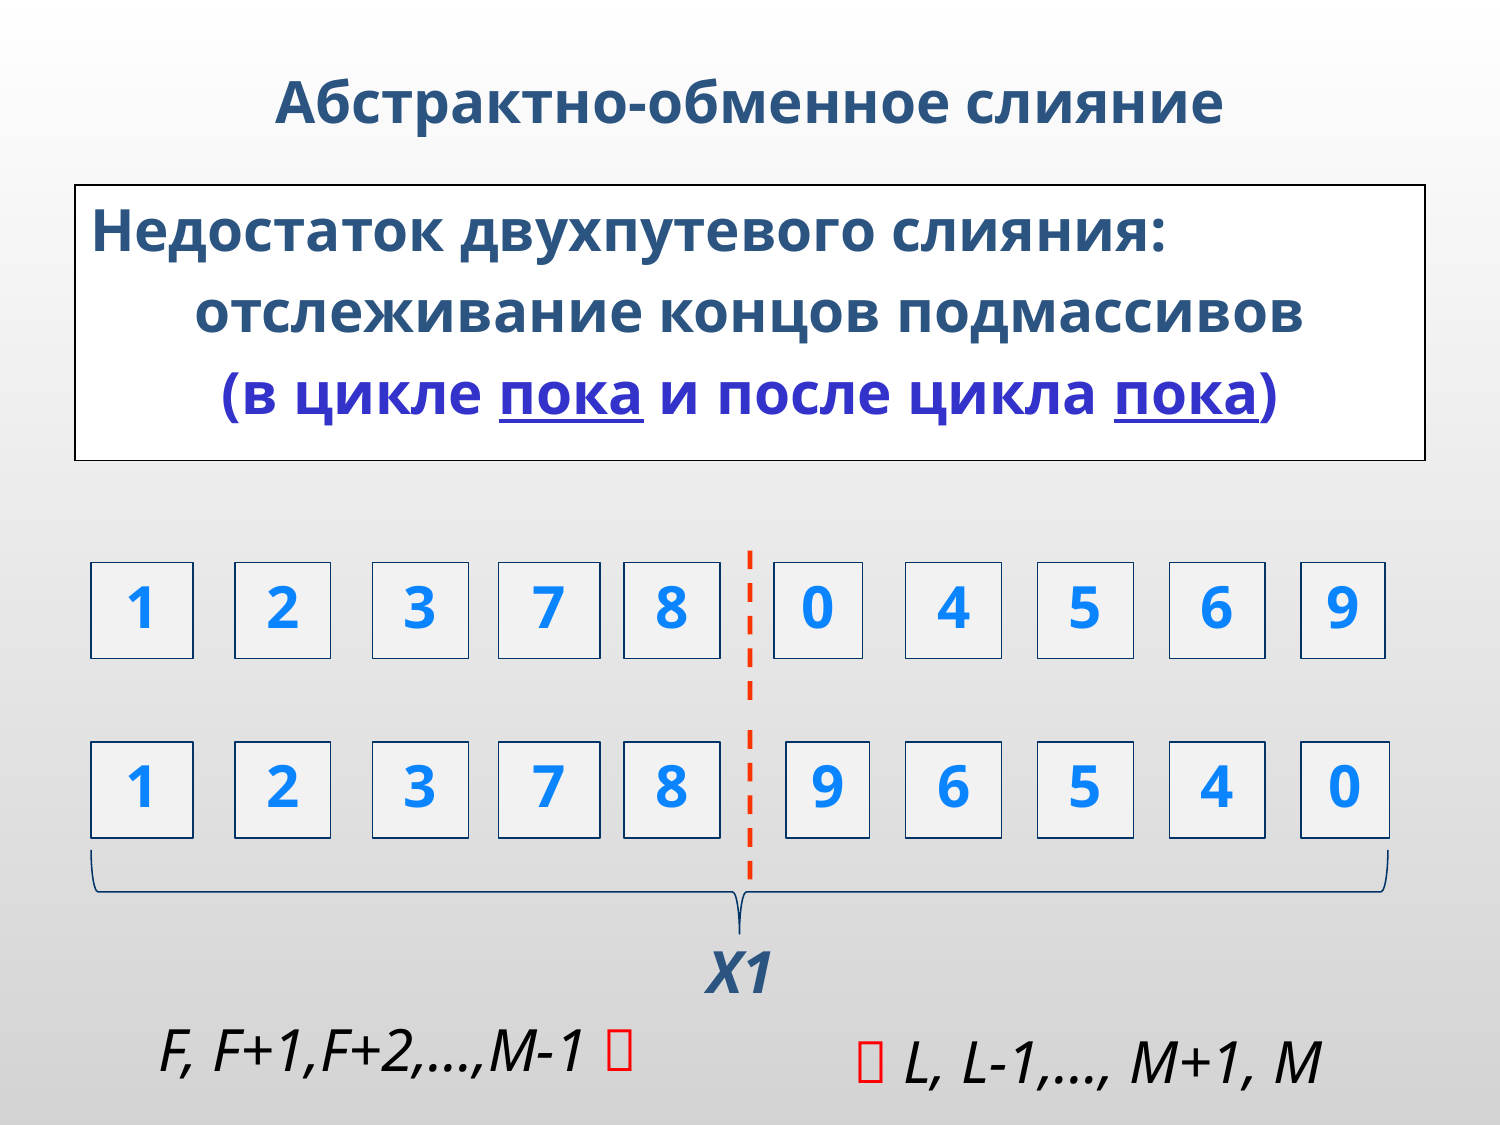

Абстрактно-обменное слияние
# Недостаток двухпутевого слияния:
отслеживание концов подмассивов
(в цикле пока и после цикла пока)
1
2
3
7
8
0
4
5
6
9
1
2
3
7
8
9
6
5
4
0
X1
F, F+1,F+2,…,M-1 
 L, L-1,…, M+1, M